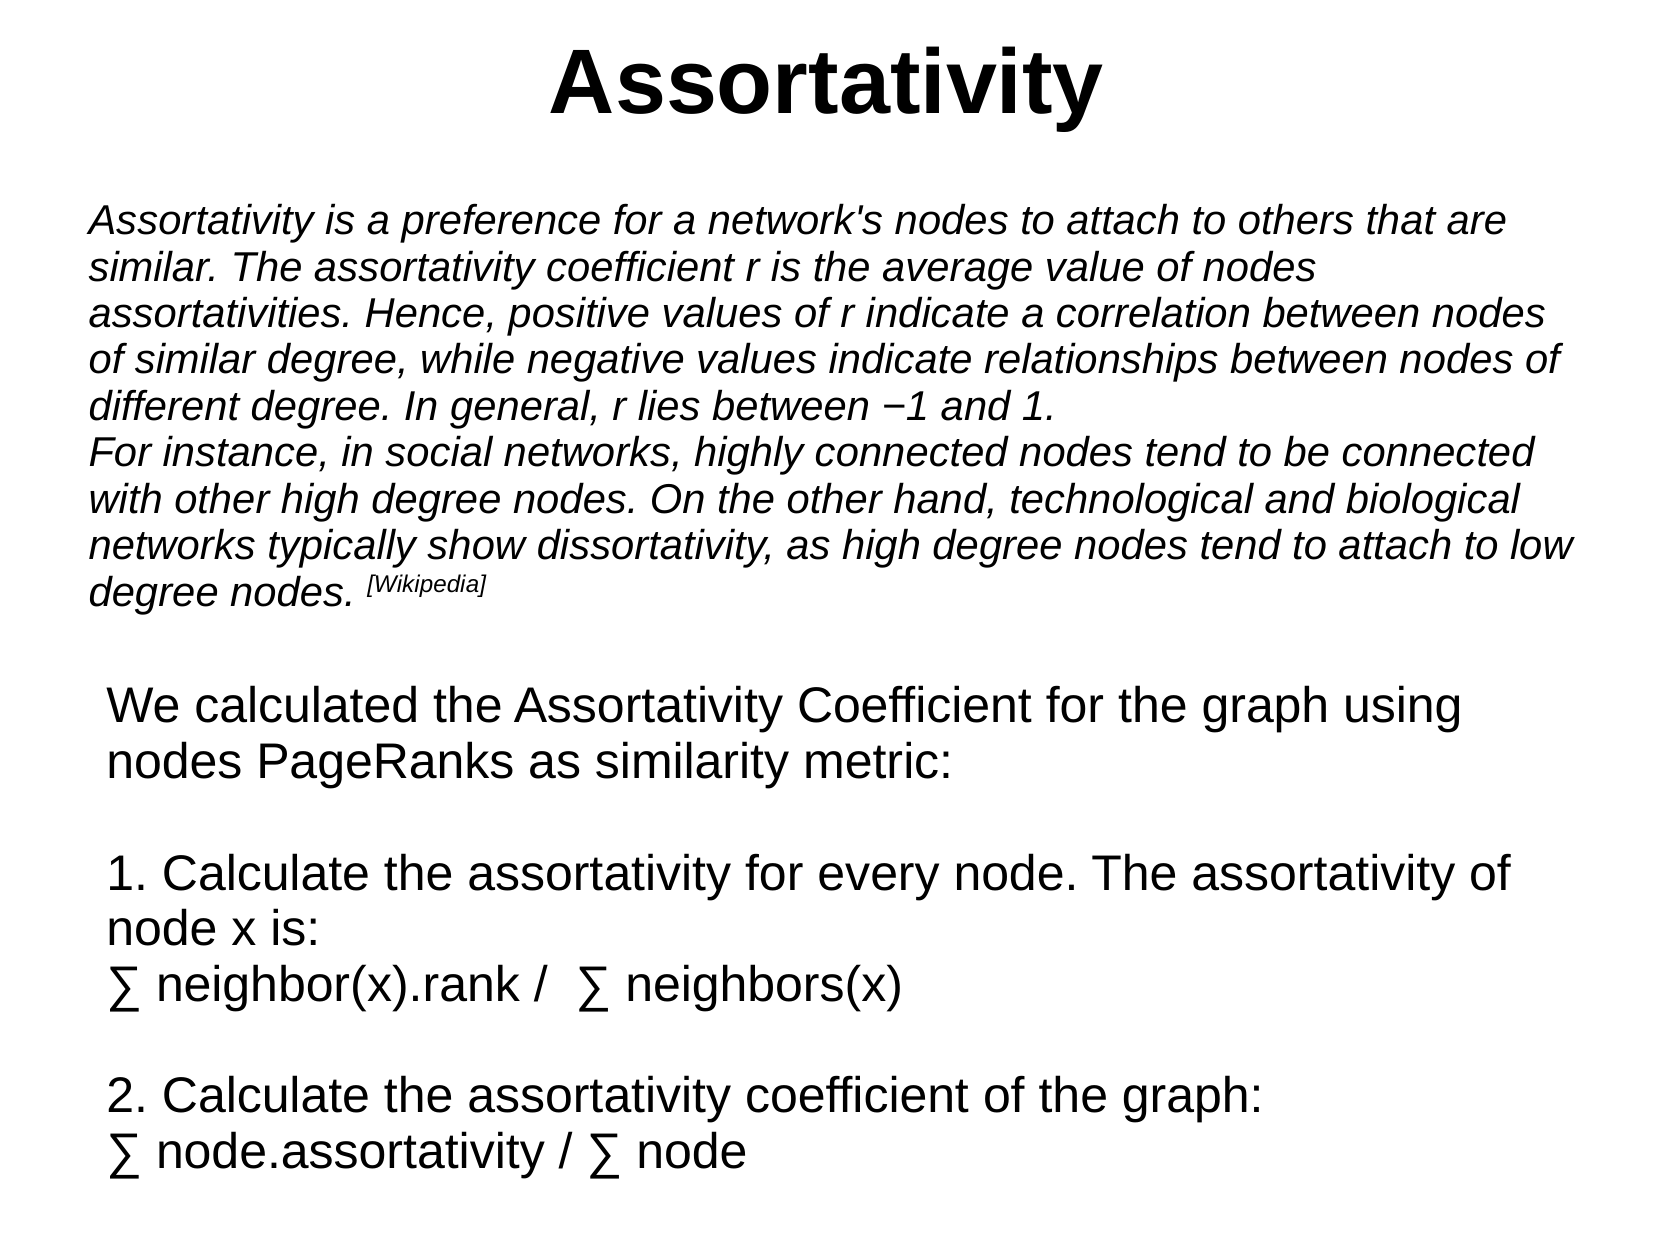

# Assortativity
Assortativity is a preference for a network's nodes to attach to others that are similar. The assortativity coefficient r is the average value of nodes assortativities. Hence, positive values of r indicate a correlation between nodes of similar degree, while negative values indicate relationships between nodes of different degree. In general, r lies between −1 and 1.
For instance, in social networks, highly connected nodes tend to be connected with other high degree nodes. On the other hand, technological and biological networks typically show dissortativity, as high degree nodes tend to attach to low degree nodes. [Wikipedia]
We calculated the Assortativity Coefficient for the graph using nodes PageRanks as similarity metric:
1. Calculate the assortativity for every node. The assortativity of node x is:
∑ neighbor(x).rank / ∑ neighbors(x)
2. Calculate the assortativity coefficient of the graph:
∑ node.assortativity / ∑ node